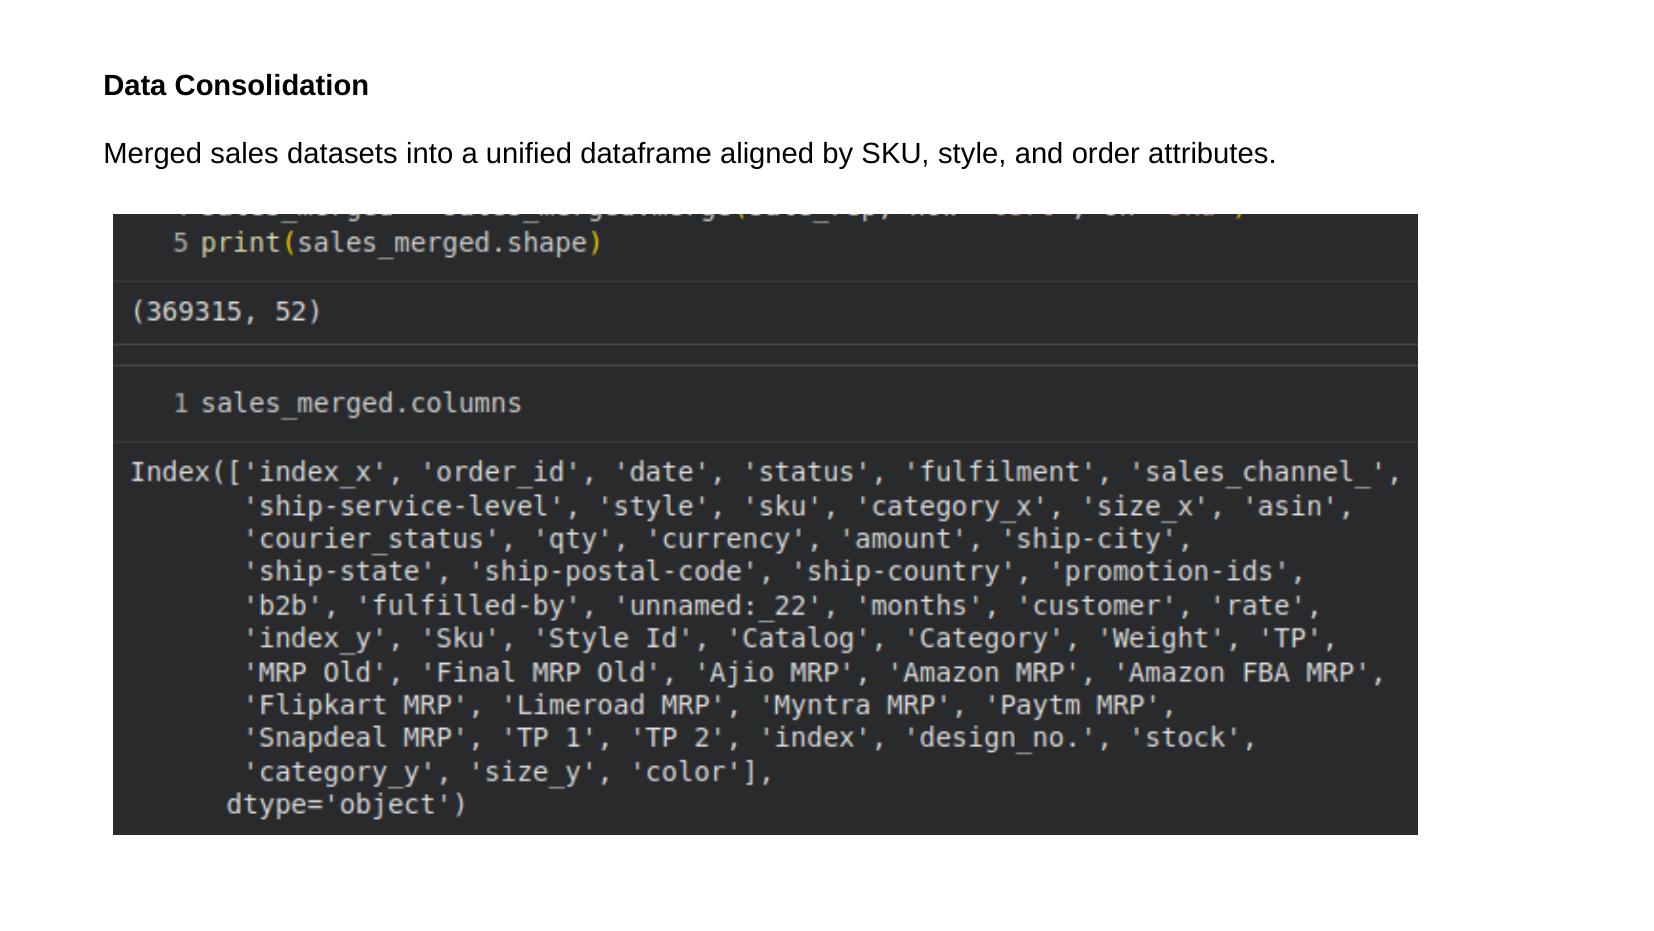

Data Consolidation
Merged sales datasets into a unified dataframe aligned by SKU, style, and order attributes.